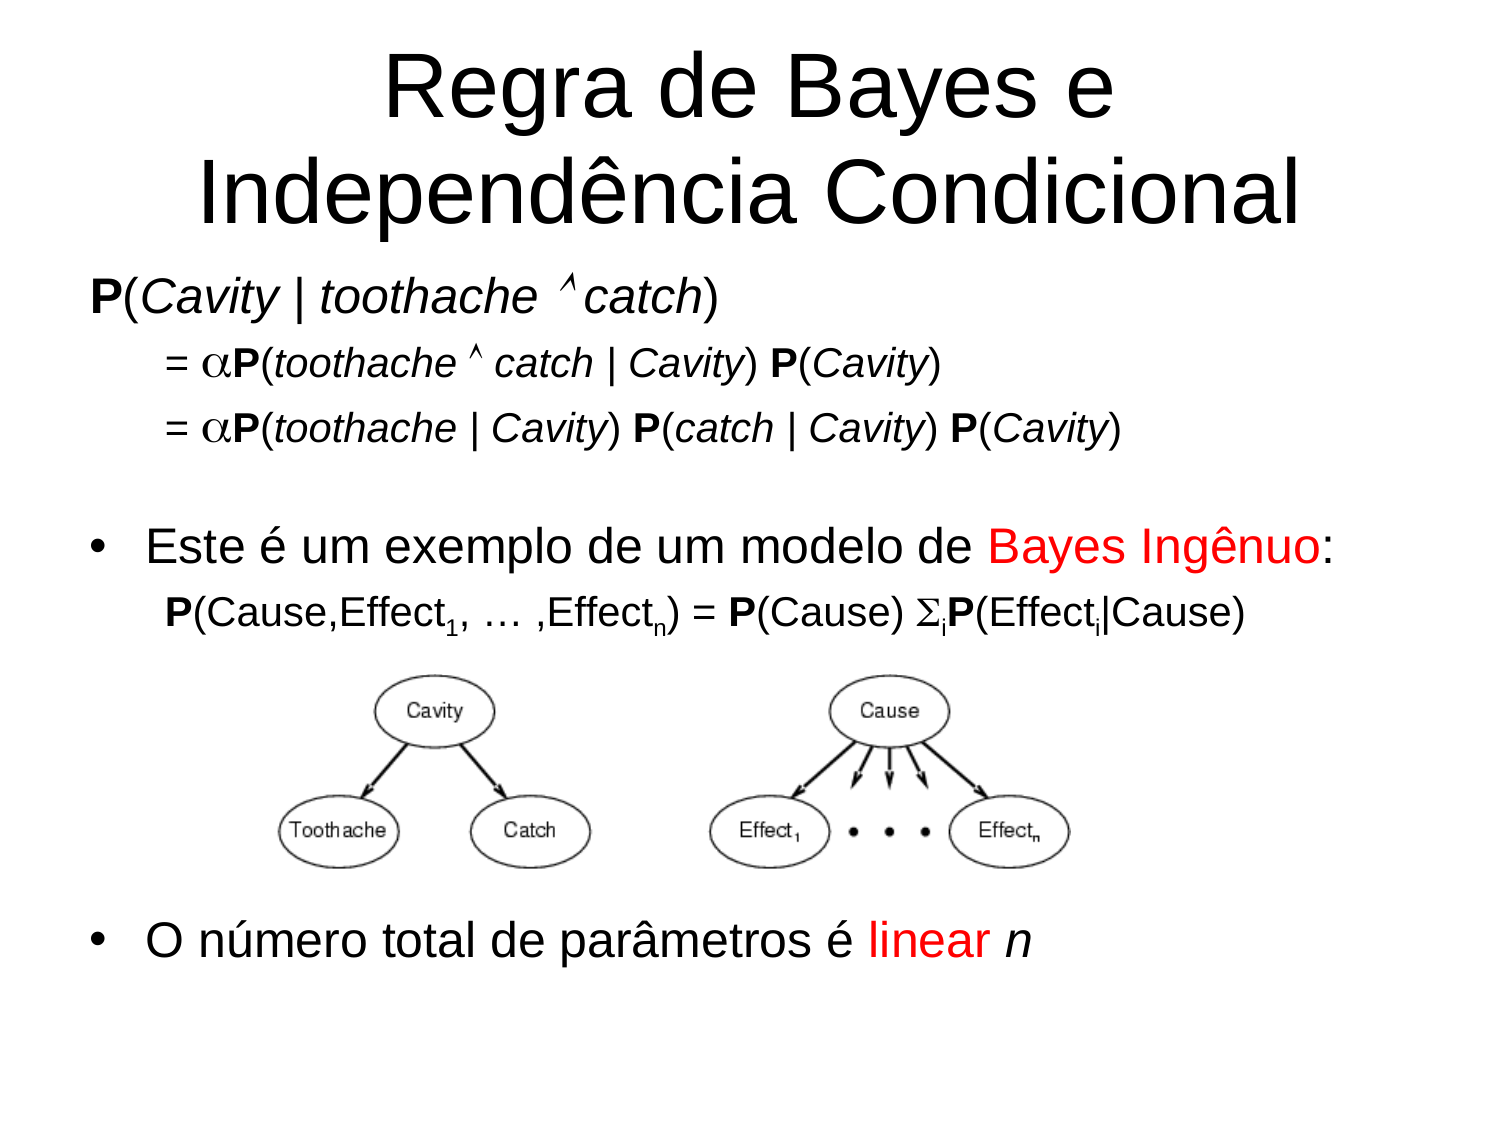

# Regra de Bayes e Independência Condicional
P(Cavity | toothache  catch)
= P(toothache  catch | Cavity) P(Cavity)
= P(toothache | Cavity) P(catch | Cavity) P(Cavity)
Este é um exemplo de um modelo de Bayes Ingênuo:
P(Cause,Effect1, … ,Effectn) = P(Cause) iP(Effecti|Cause)
O número total de parâmetros é linear n